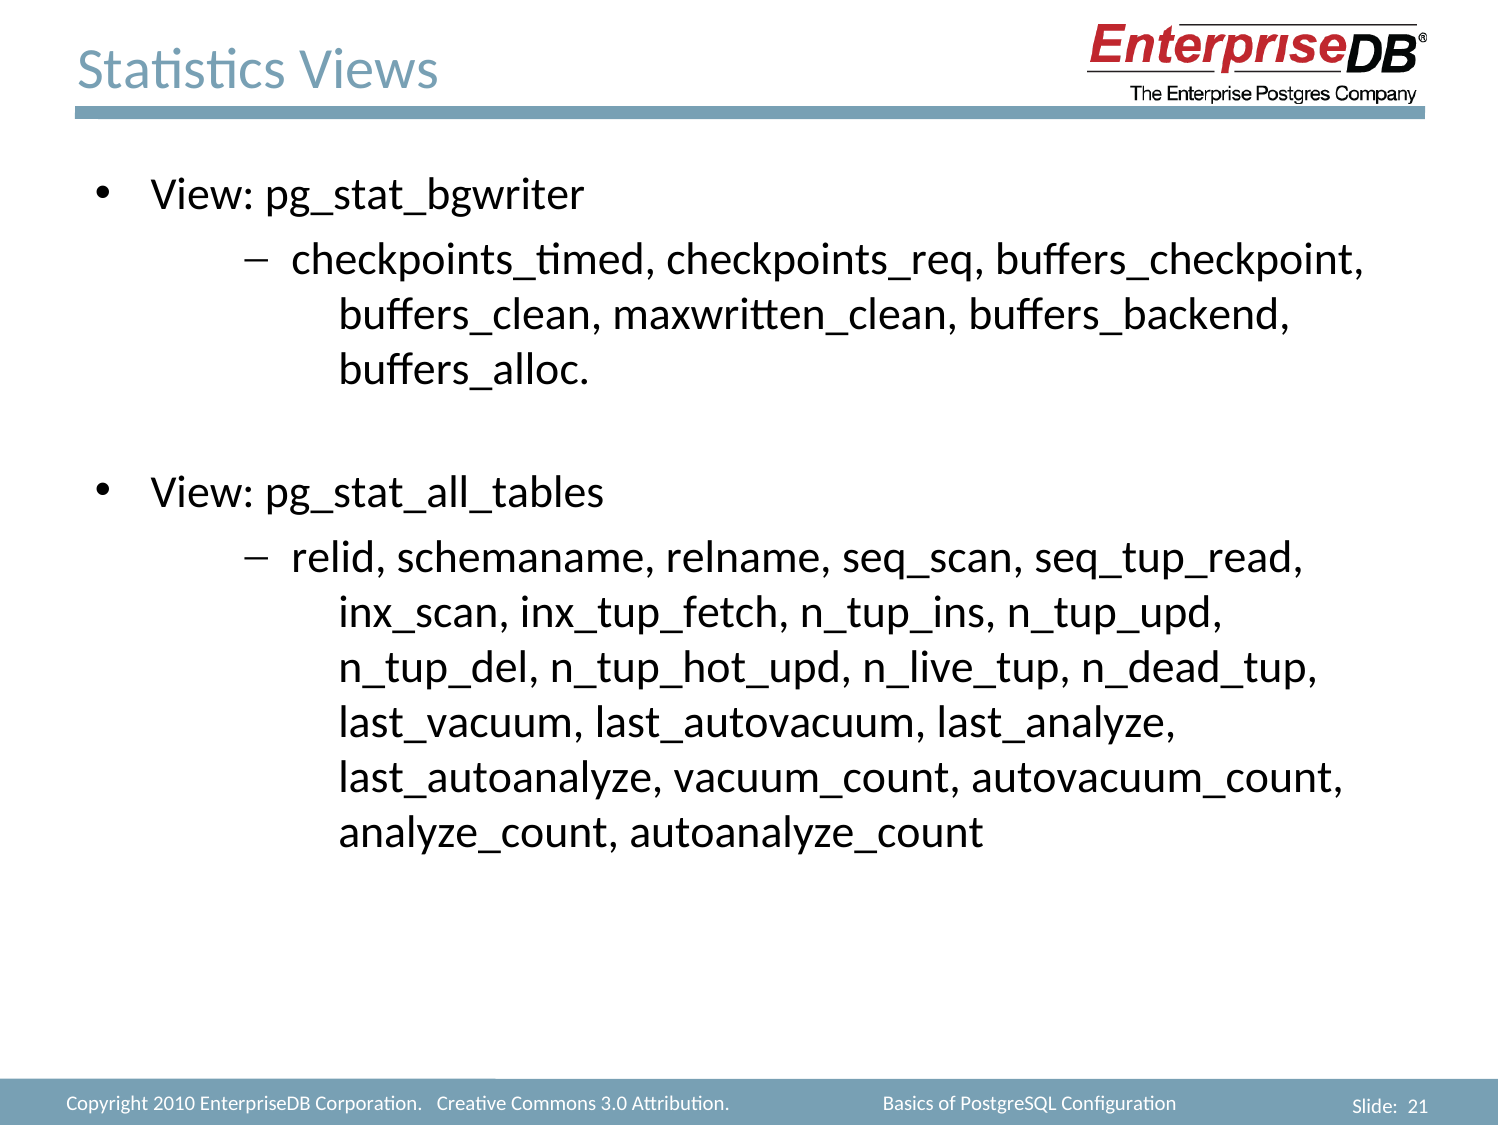

# Statistics Views
View: pg_stat_bgwriter
checkpoints_timed, checkpoints_req, buffers_checkpoint, buffers_clean, maxwritten_clean, buffers_backend, buffers_alloc.
View: pg_stat_all_tables
relid, schemaname, relname, seq_scan, seq_tup_read, inx_scan, inx_tup_fetch, n_tup_ins, n_tup_upd, n_tup_del, n_tup_hot_upd, n_live_tup, n_dead_tup, last_vacuum, last_autovacuum, last_analyze, last_autoanalyze, vacuum_count, autovacuum_count, analyze_count, autoanalyze_count